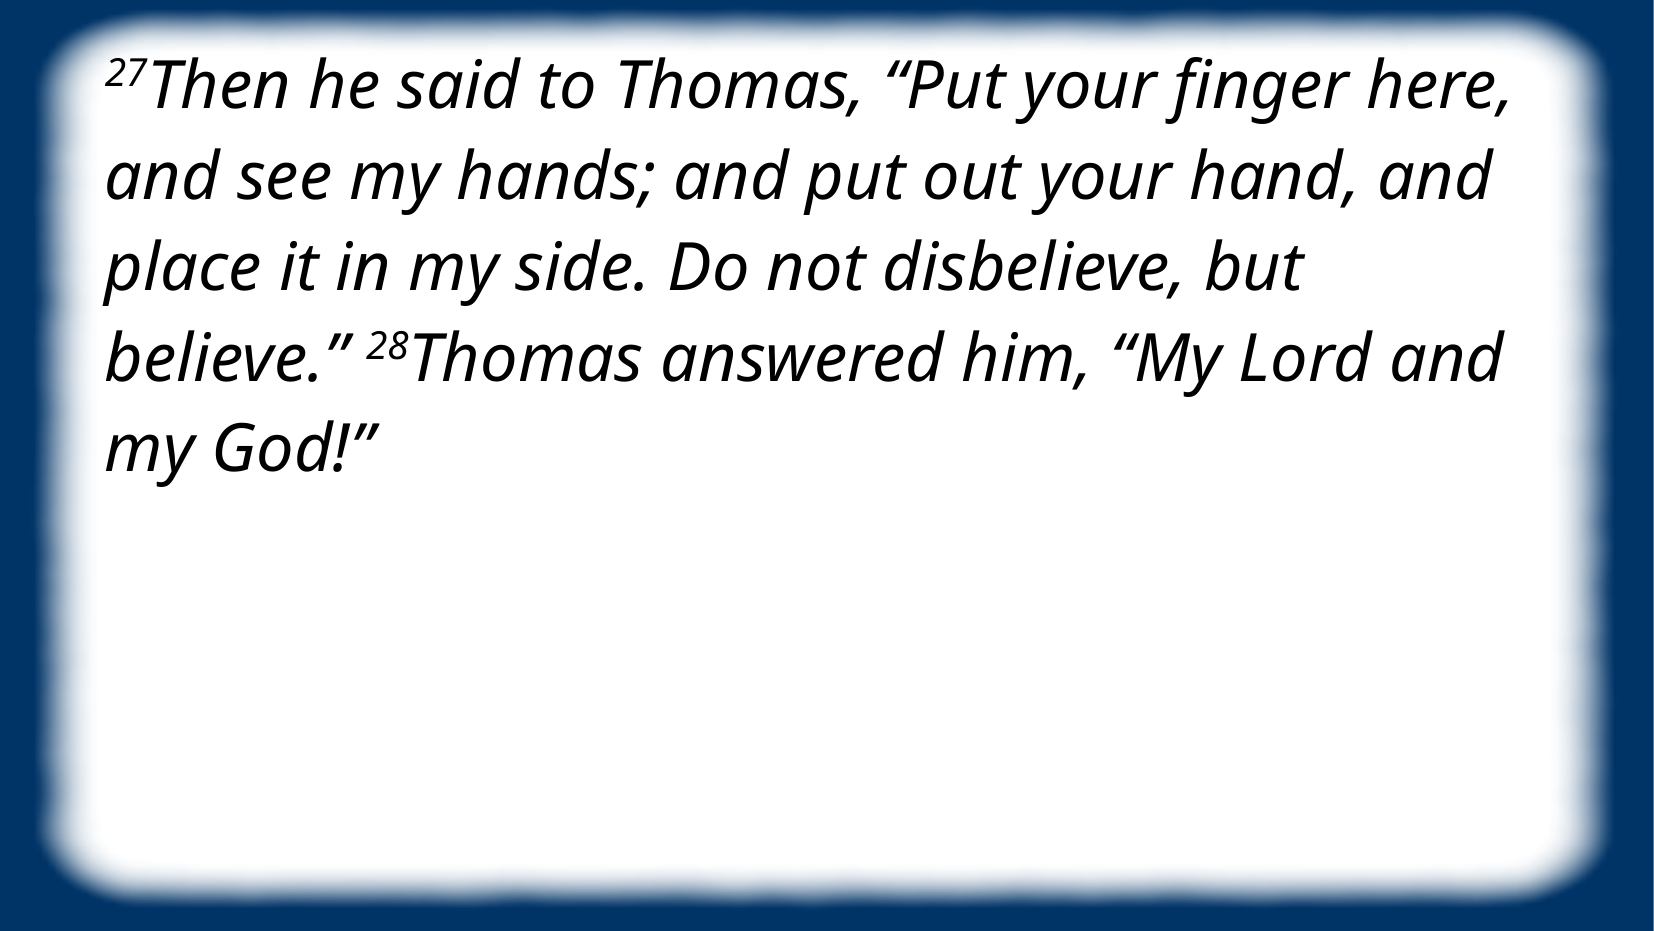

27Then he said to Thomas, “Put your finger here, and see my hands; and put out your hand, and place it in my side. Do not disbelieve, but believe.” 28Thomas answered him, “My Lord and my God!”